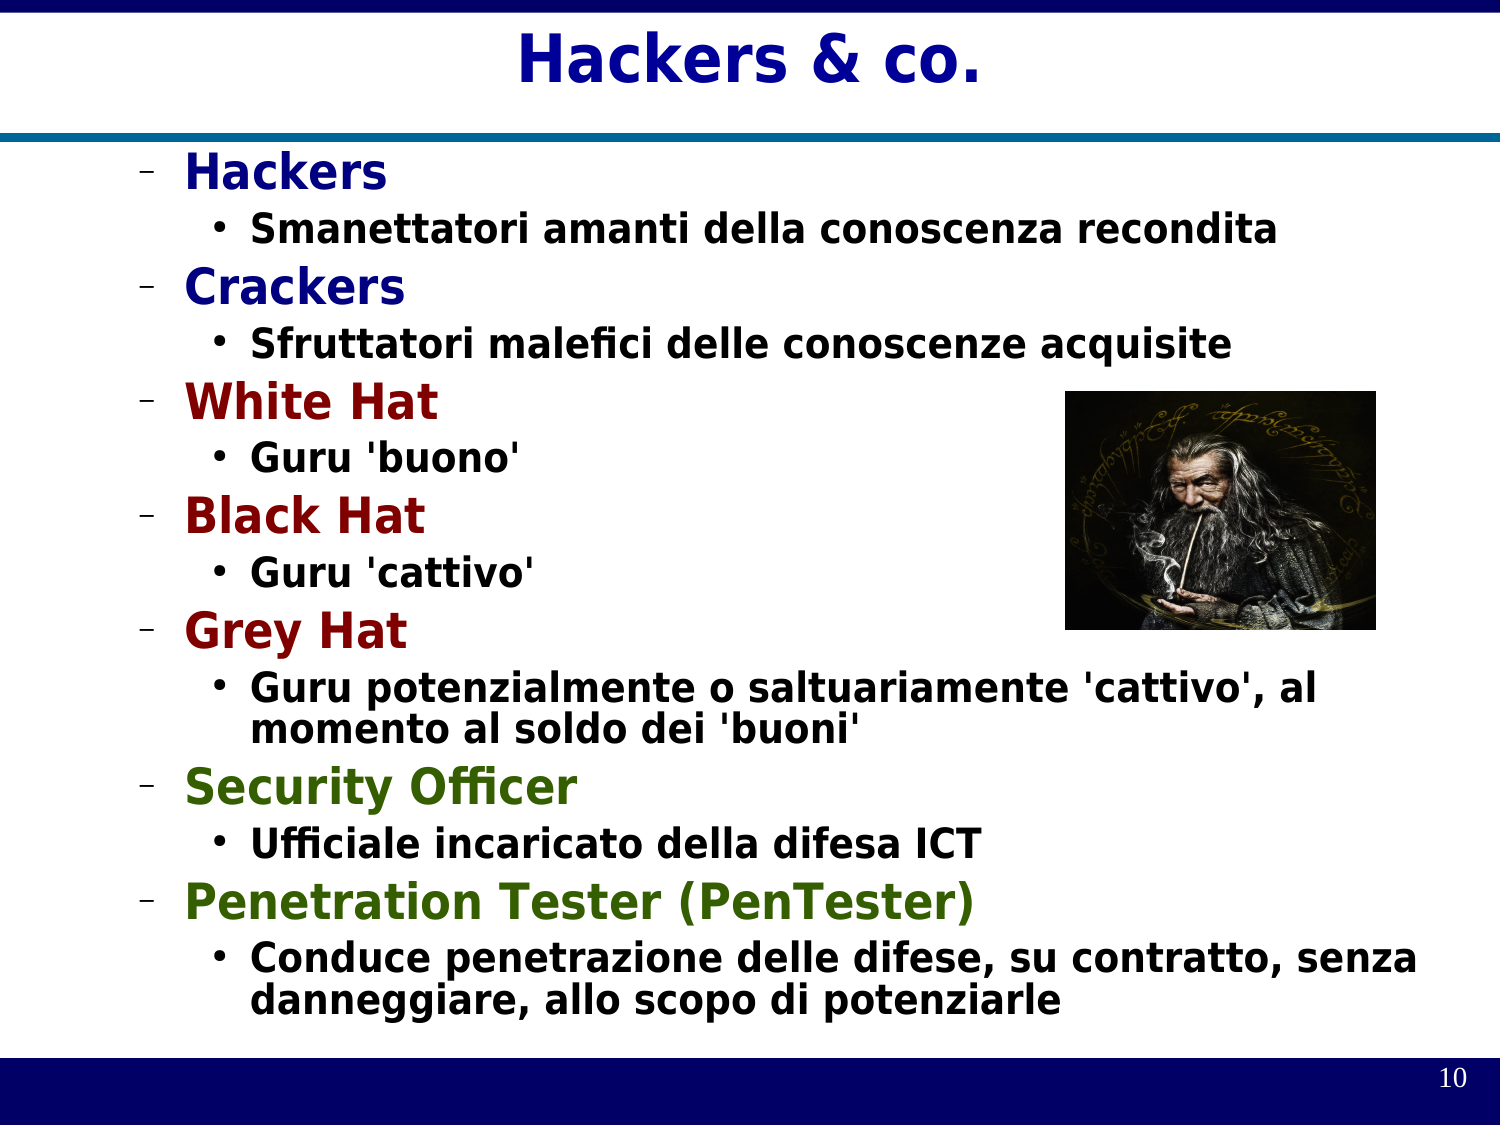

# Hackers & co.
Hackers
Smanettatori amanti della conoscenza recondita
Crackers
Sfruttatori malefici delle conoscenze acquisite
White Hat
Guru 'buono'
Black Hat
Guru 'cattivo'
Grey Hat
Guru potenzialmente o saltuariamente 'cattivo', al momento al soldo dei 'buoni'
Security Officer
Ufficiale incaricato della difesa ICT
Penetration Tester (PenTester)
Conduce penetrazione delle difese, su contratto, senza danneggiare, allo scopo di potenziarle